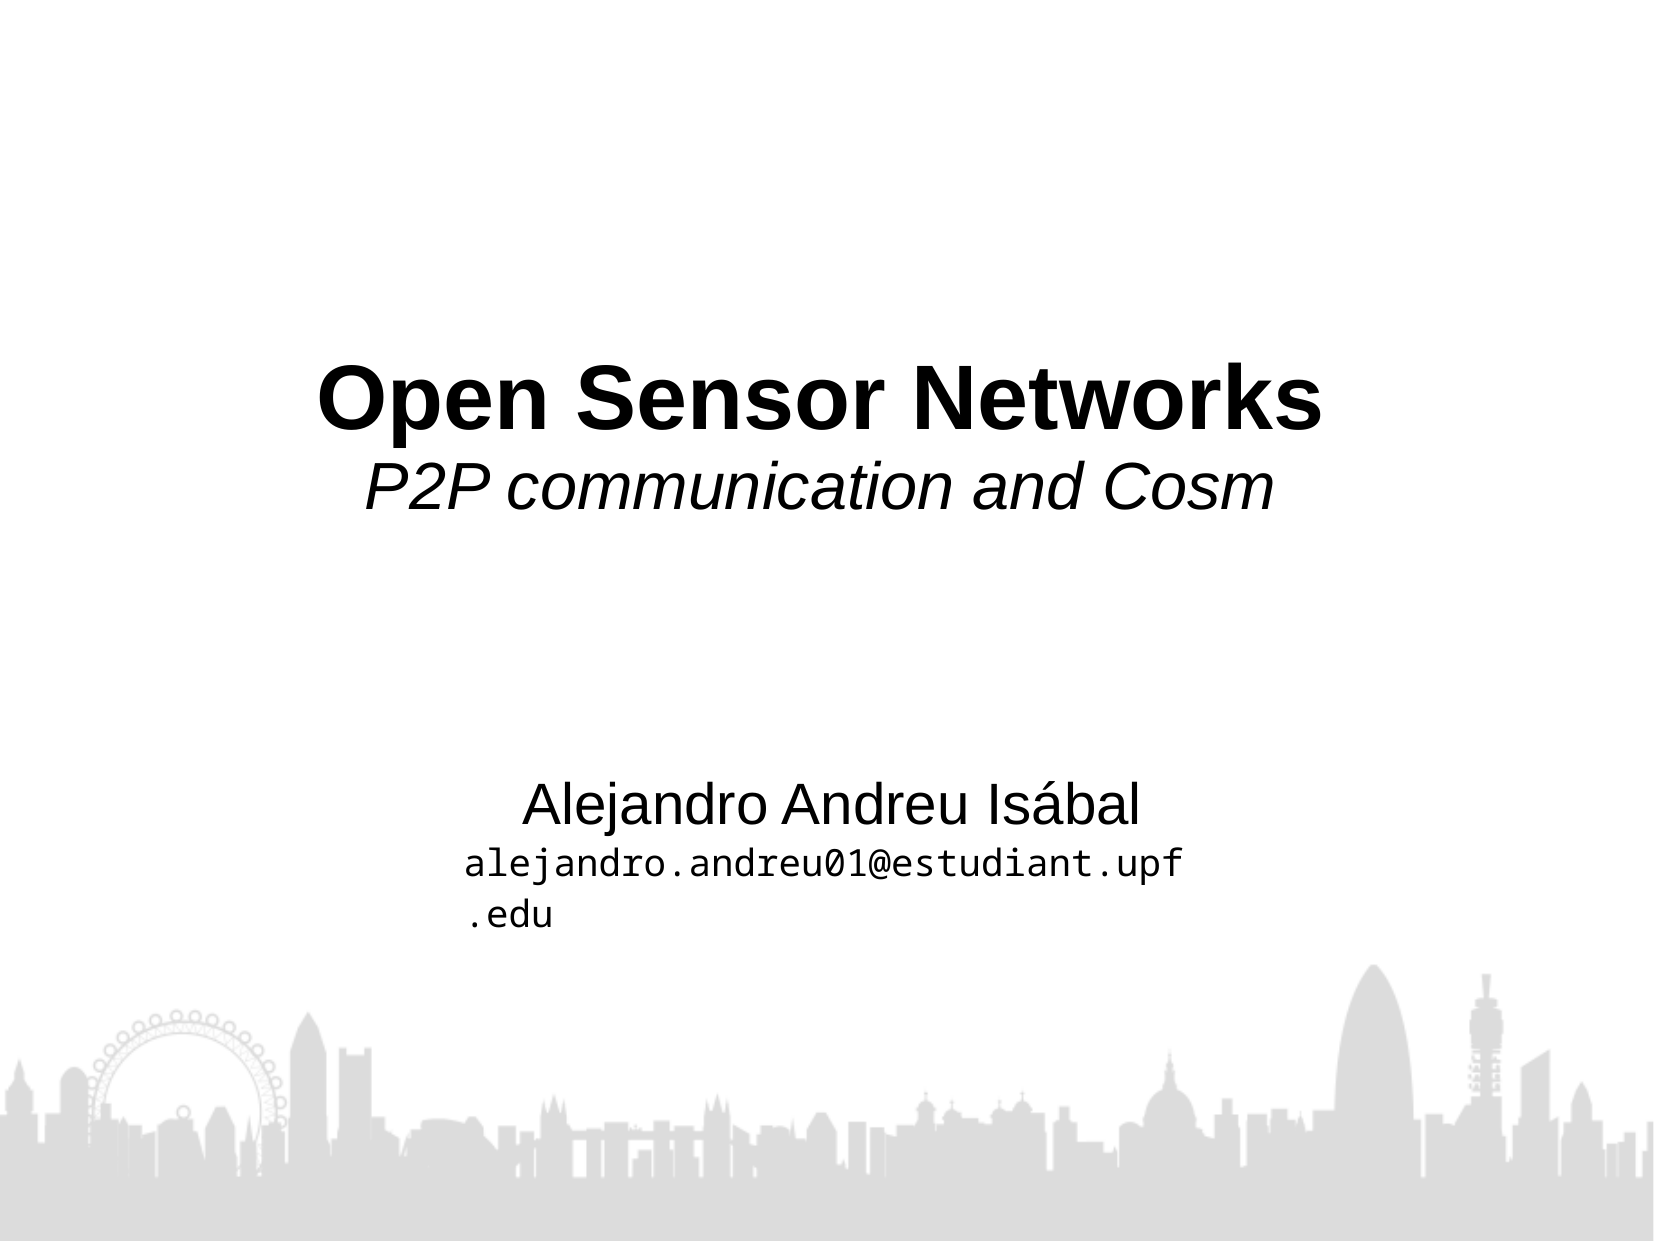

# Open Sensor Networks
P2P communication and Cosm
Alejandro Andreu Isábal
alejandro.andreu01@estudiant.upf.edu